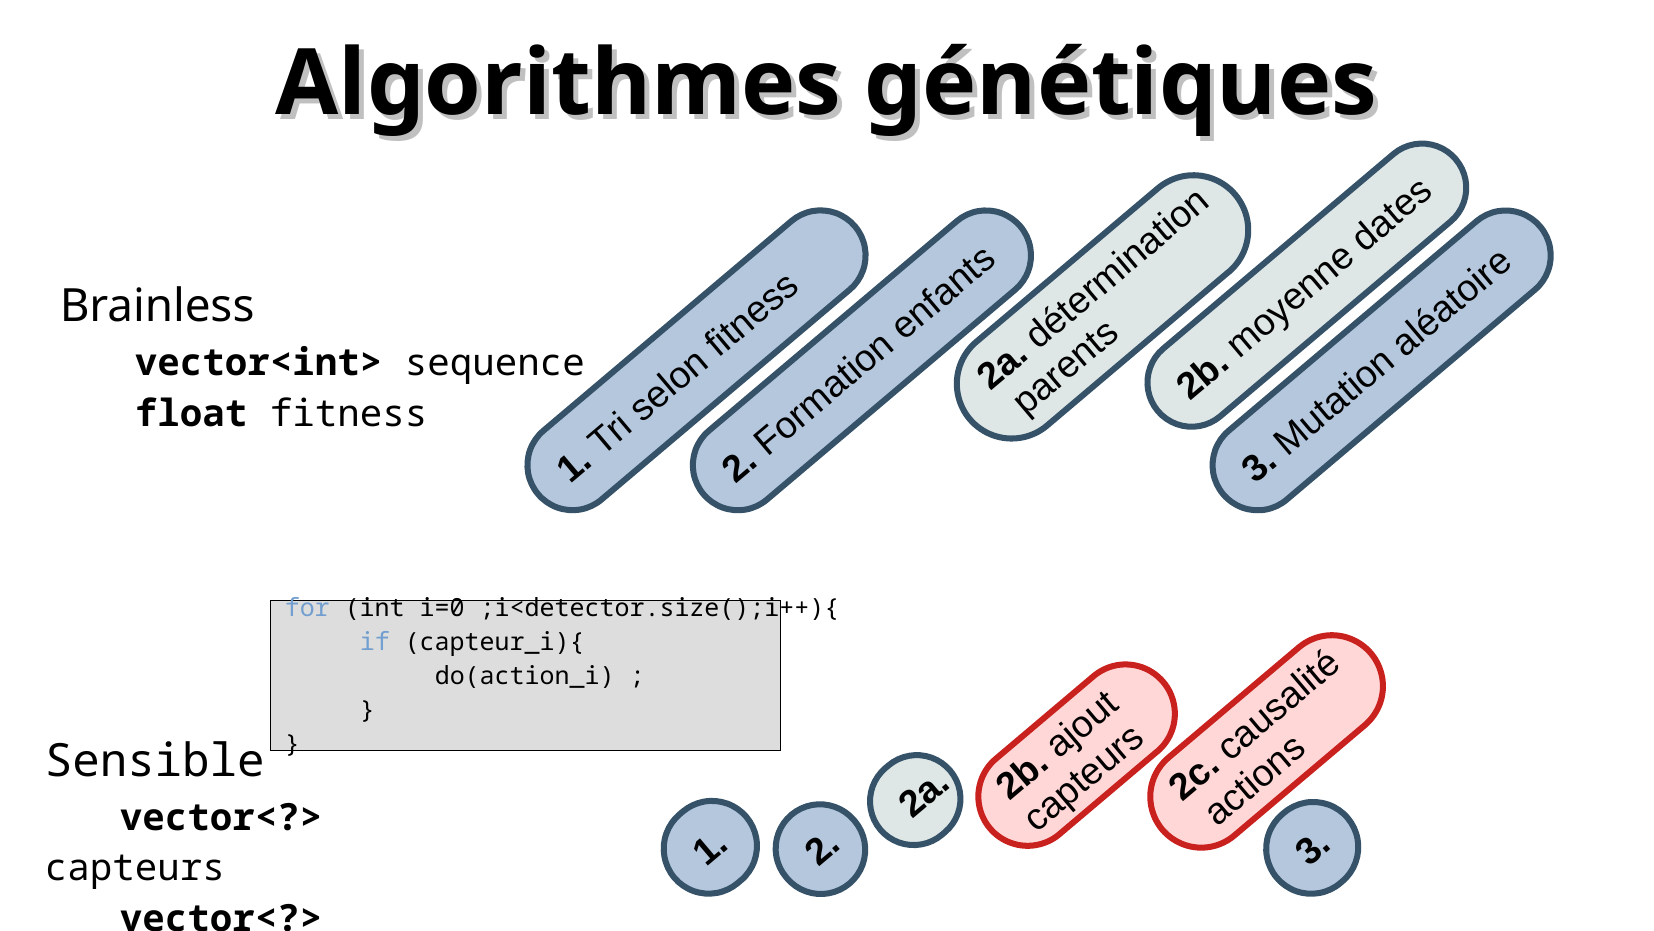

# Algorithmes génétiques
2b. moyenne dates
2a. détermination
 parents
Brainless
	vector<int> sequence
	float fitness
1. Tri selon fitness
2. Formation enfants
3. Mutation aléatoire
for (int i=0 ;i<detector.size();i++){
	if (capteur_i){
		do(action_i) ;
	}
}
2c. causalité
 actions
2b. ajout
capteurs
Sensible
	vector<?> capteurs
	vector<?> actions
	float fitness
2a.
1.
3.
2.